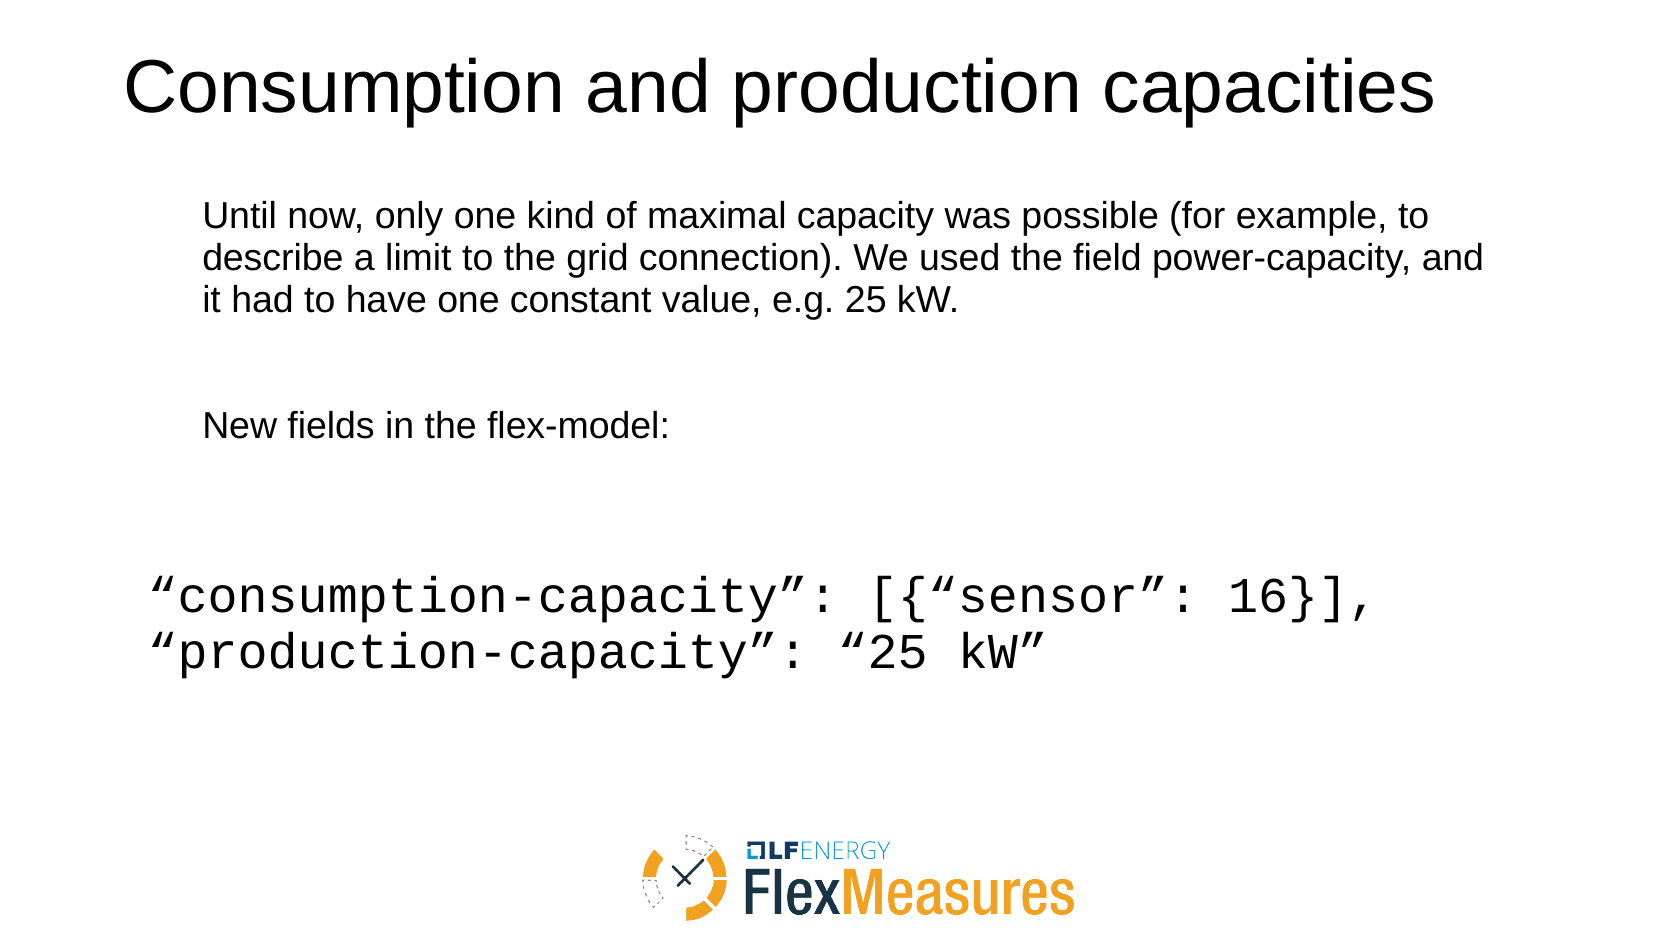

Consumption and production capacities
Until now, only one kind of maximal capacity was possible (for example, to describe a limit to the grid connection). We used the field power-capacity, and it had to have one constant value, e.g. 25 kW.
New fields in the flex-model:
“consumption-capacity”: [{“sensor”: 16}],
“production-capacity”: “25 kW”